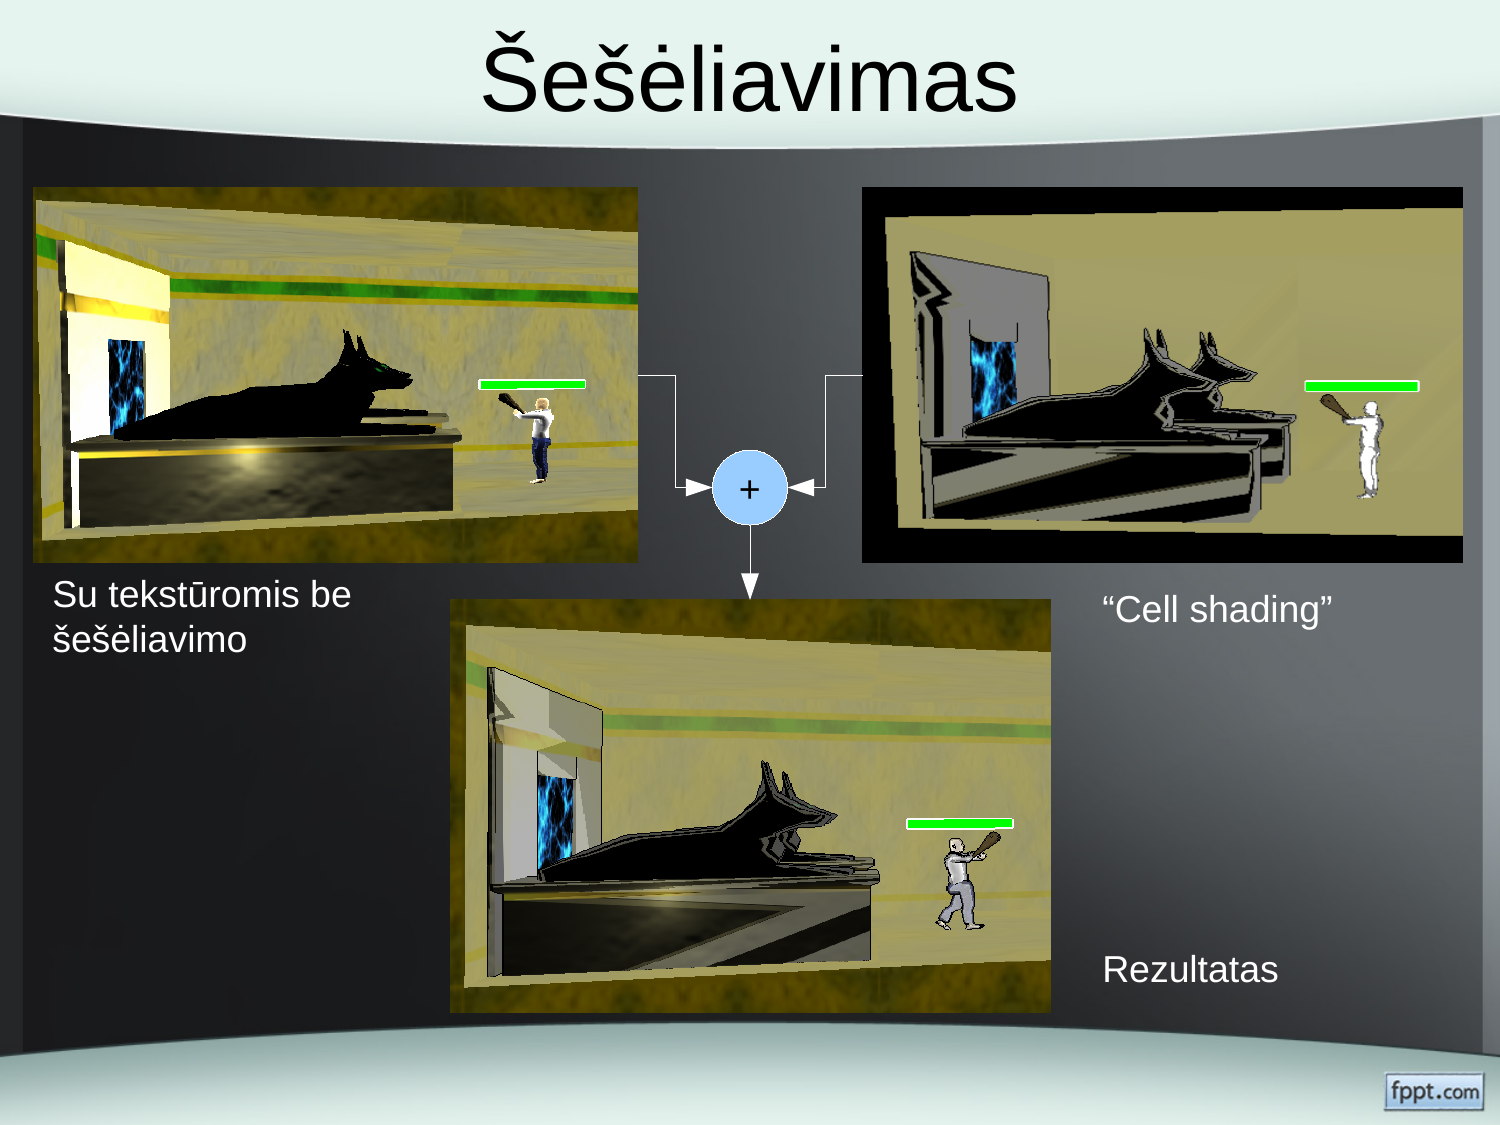

# Šešėliavimas
+
Su tekstūromis be šešėliavimo
“Cell shading”
Rezultatas